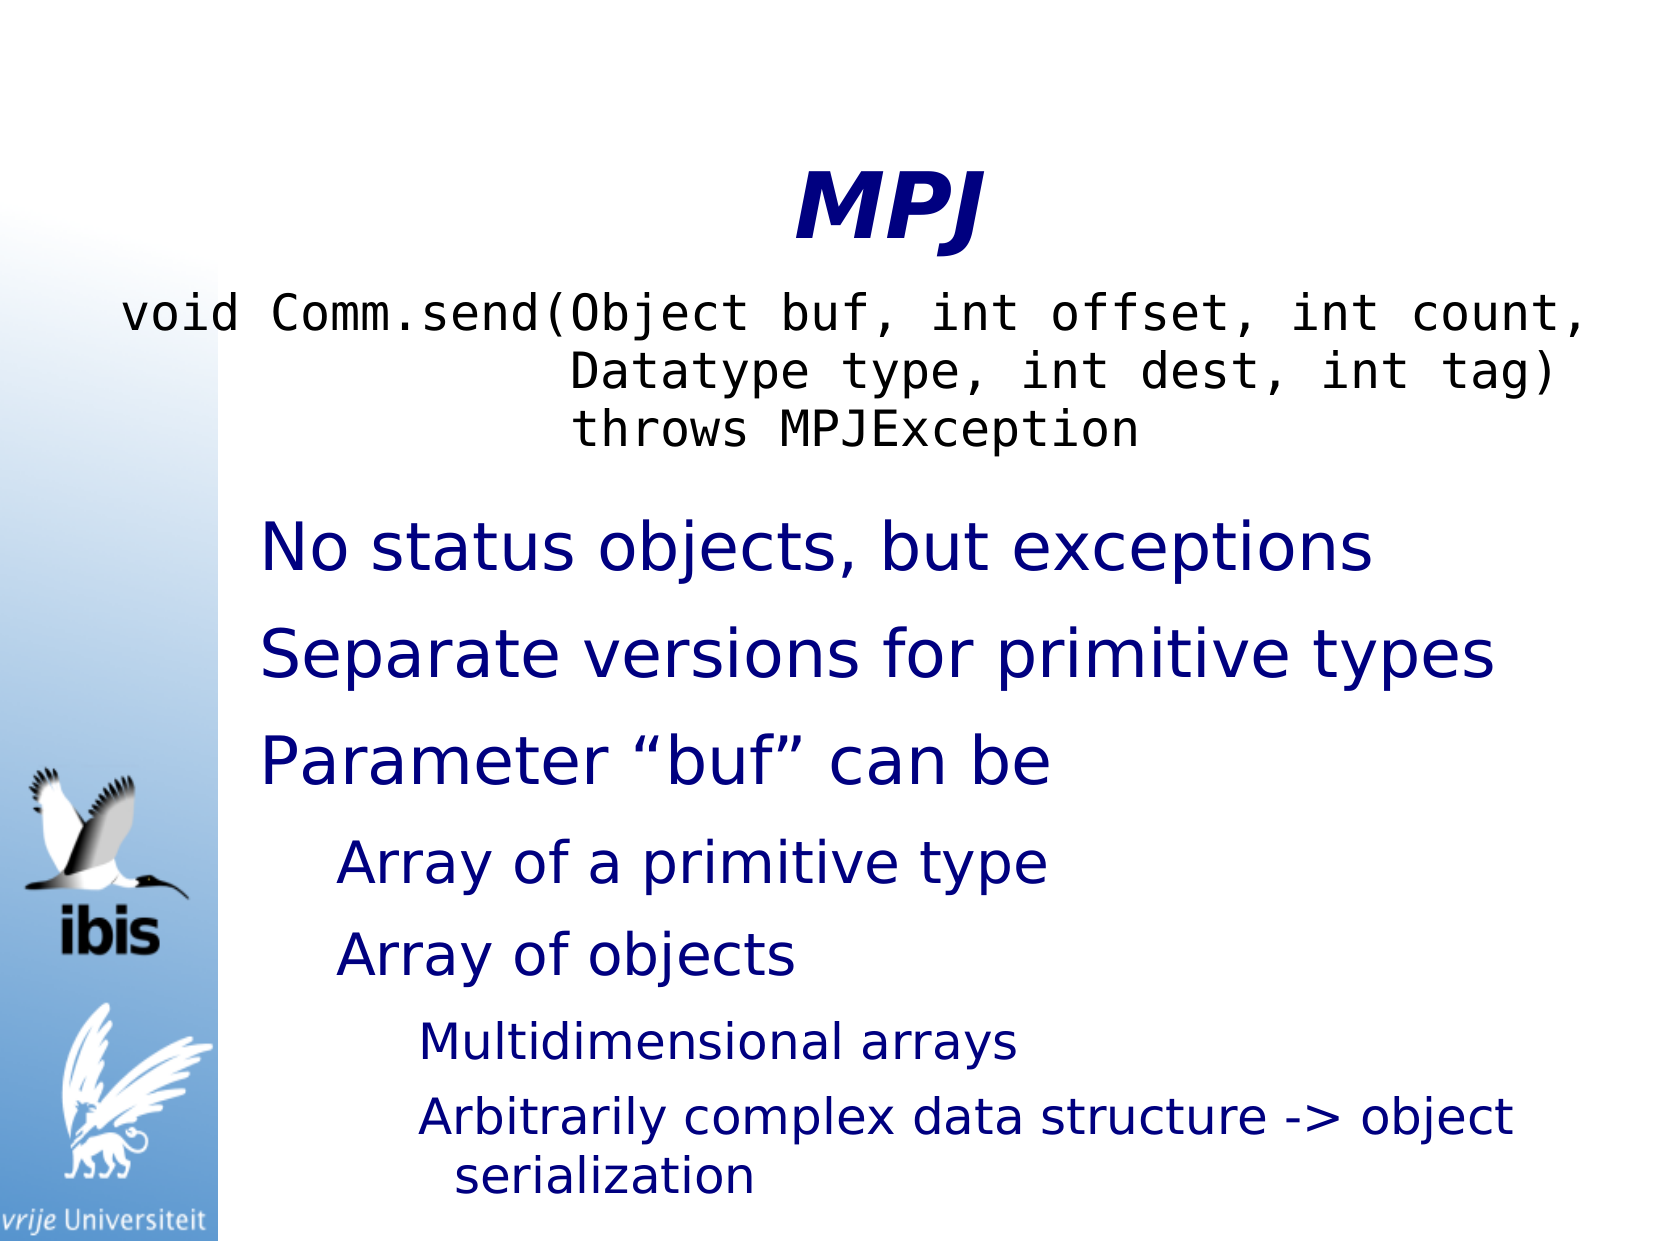

# MPJ
void Comm.send(Object buf, int offset, int count,
						Datatype type, int dest, int tag)
						throws MPJException
No status objects, but exceptions
Separate versions for primitive types
Parameter “buf” can be
Array of a primitive type
Array of objects
Multidimensional arrays
Arbitrarily complex data structure -> object serialization